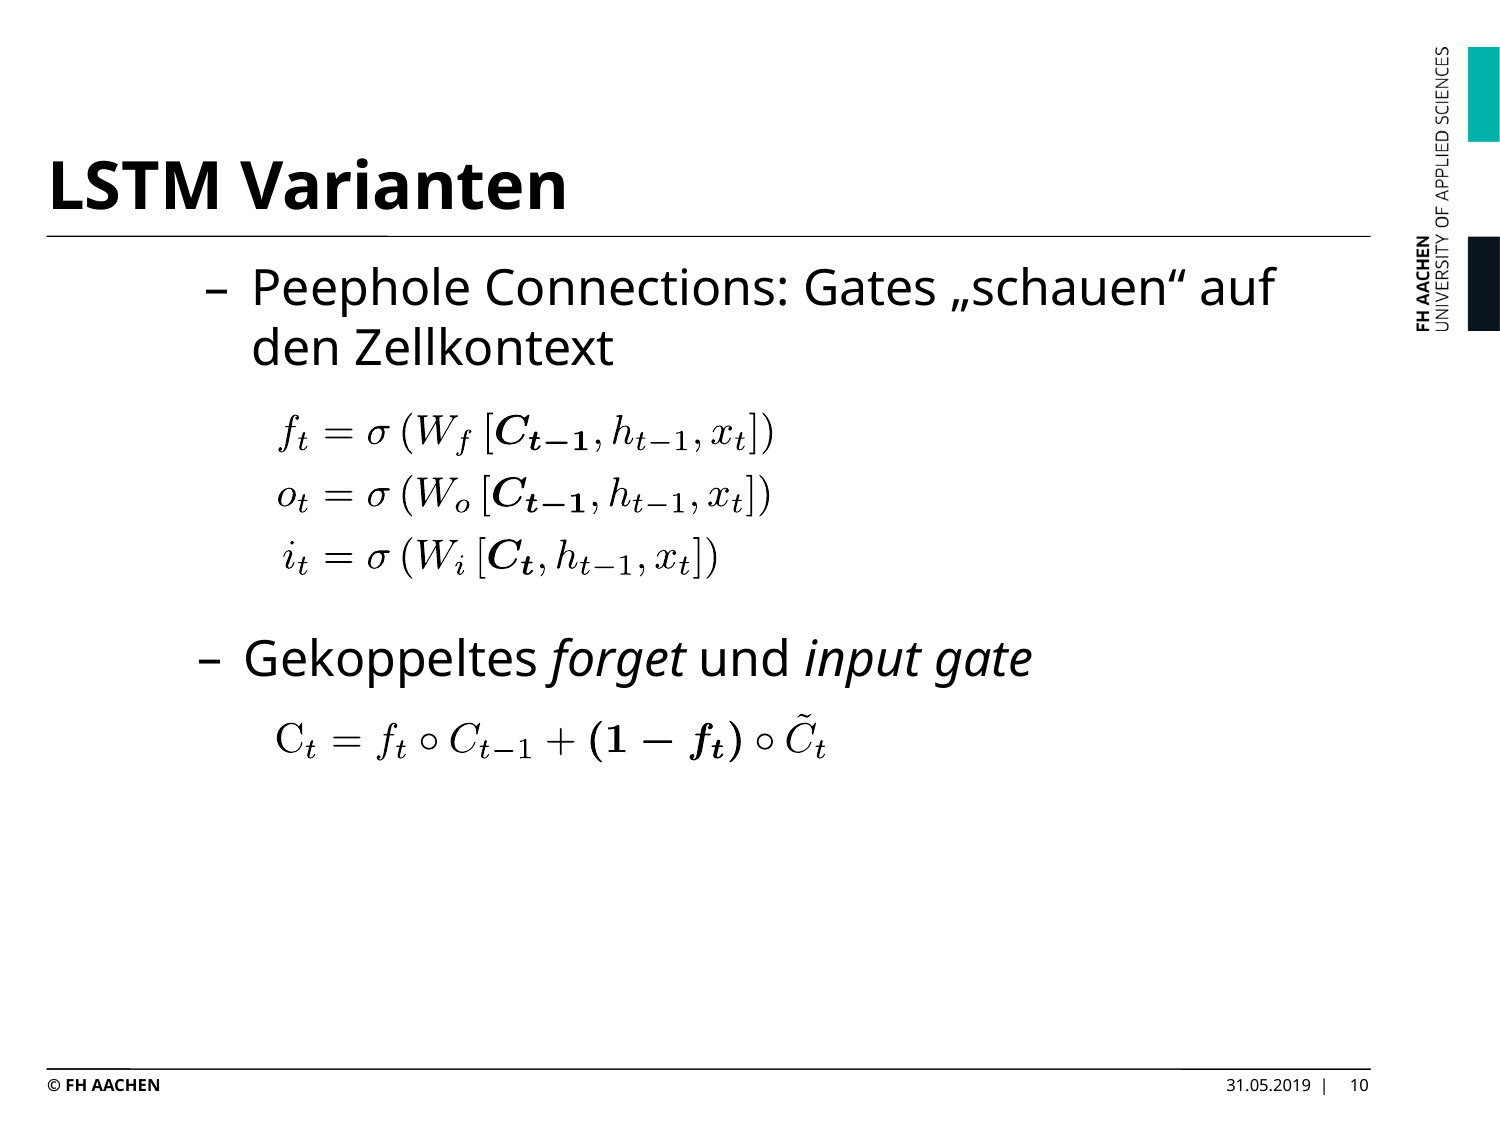

# LSTM Varianten
Peephole Connections: Gates „schauen“ auf den Zellkontext
Gekoppeltes forget und input gate
31.05.2019
10